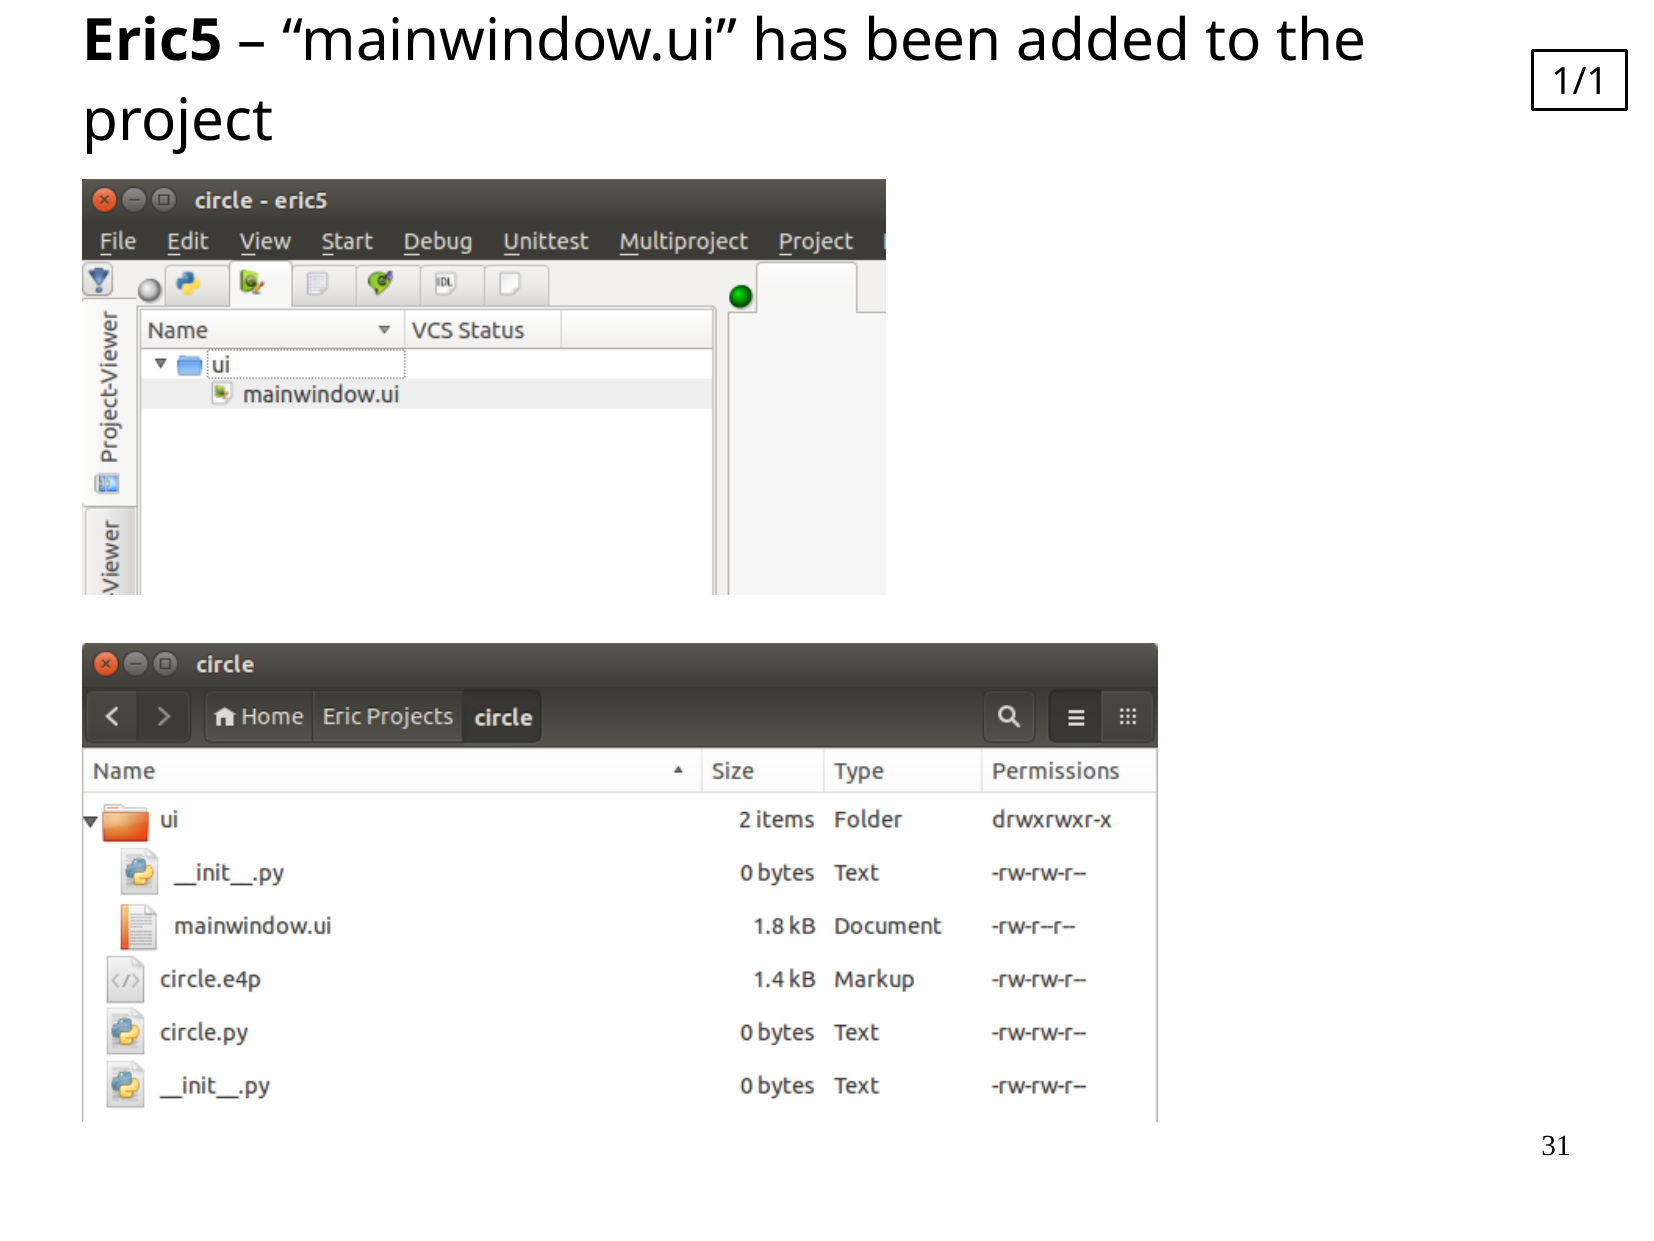

# Eric5 – “mainwindow.ui” has been added to the project
1/1
31